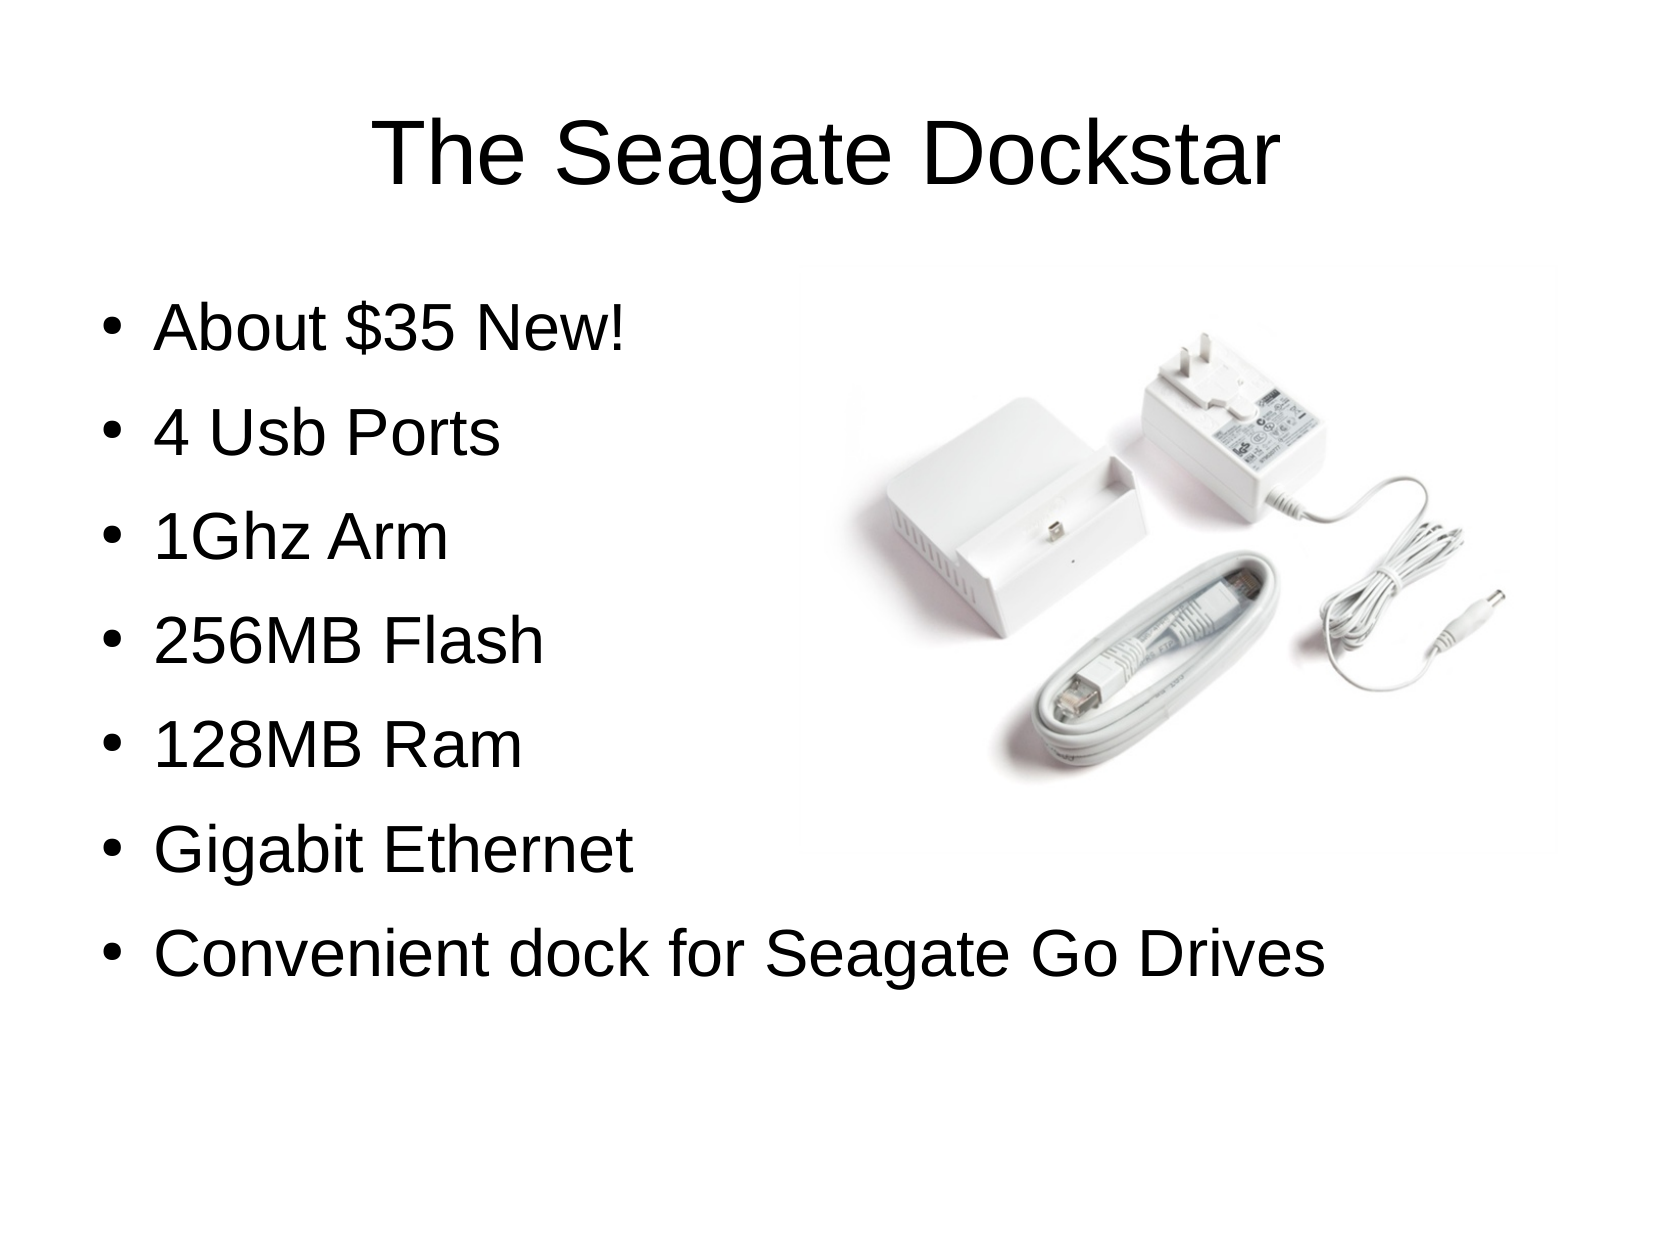

# The Seagate Dockstar
About $35 New!
4 Usb Ports
1Ghz Arm
256MB Flash
128MB Ram
Gigabit Ethernet
Convenient dock for Seagate Go Drives